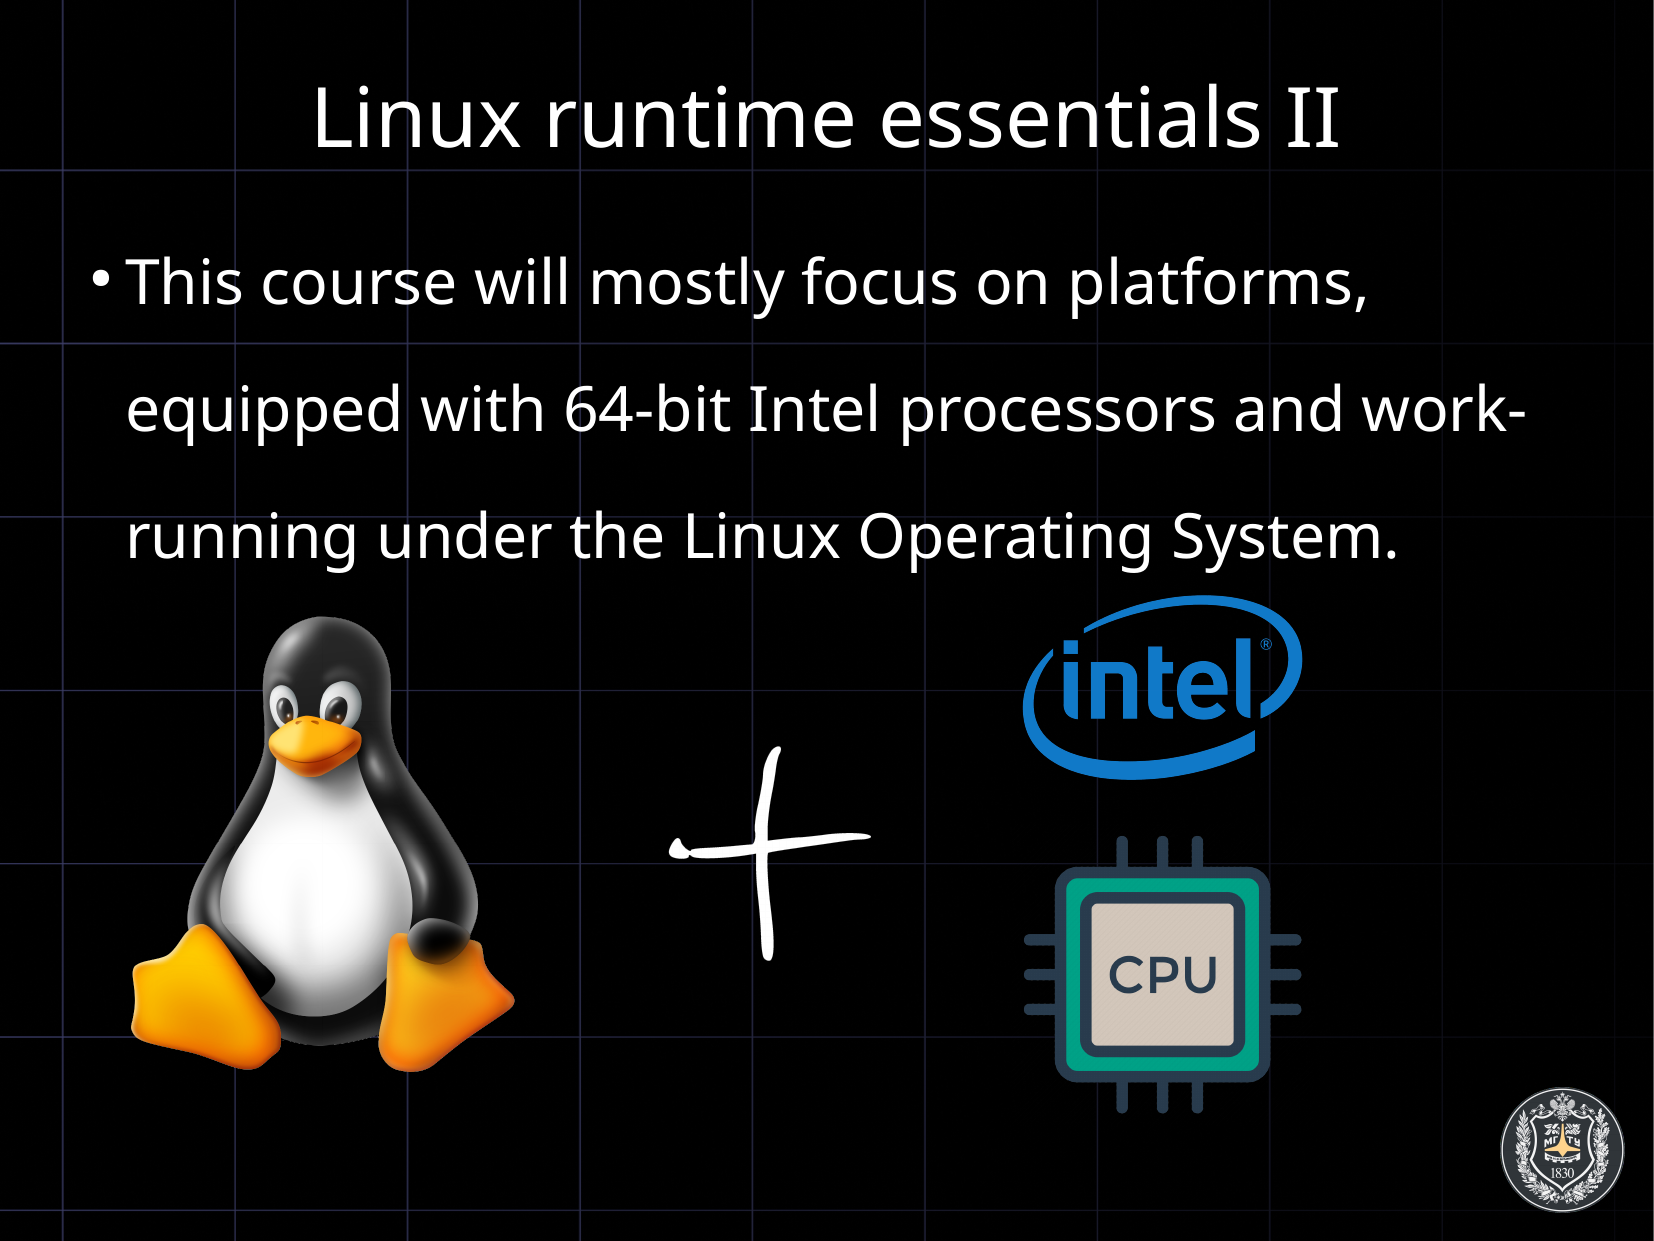

# Linux runtime essentials II
This course will mostly focus on platforms, equipped with 64-bit Intel processors and work-running under the Linux Operating System.